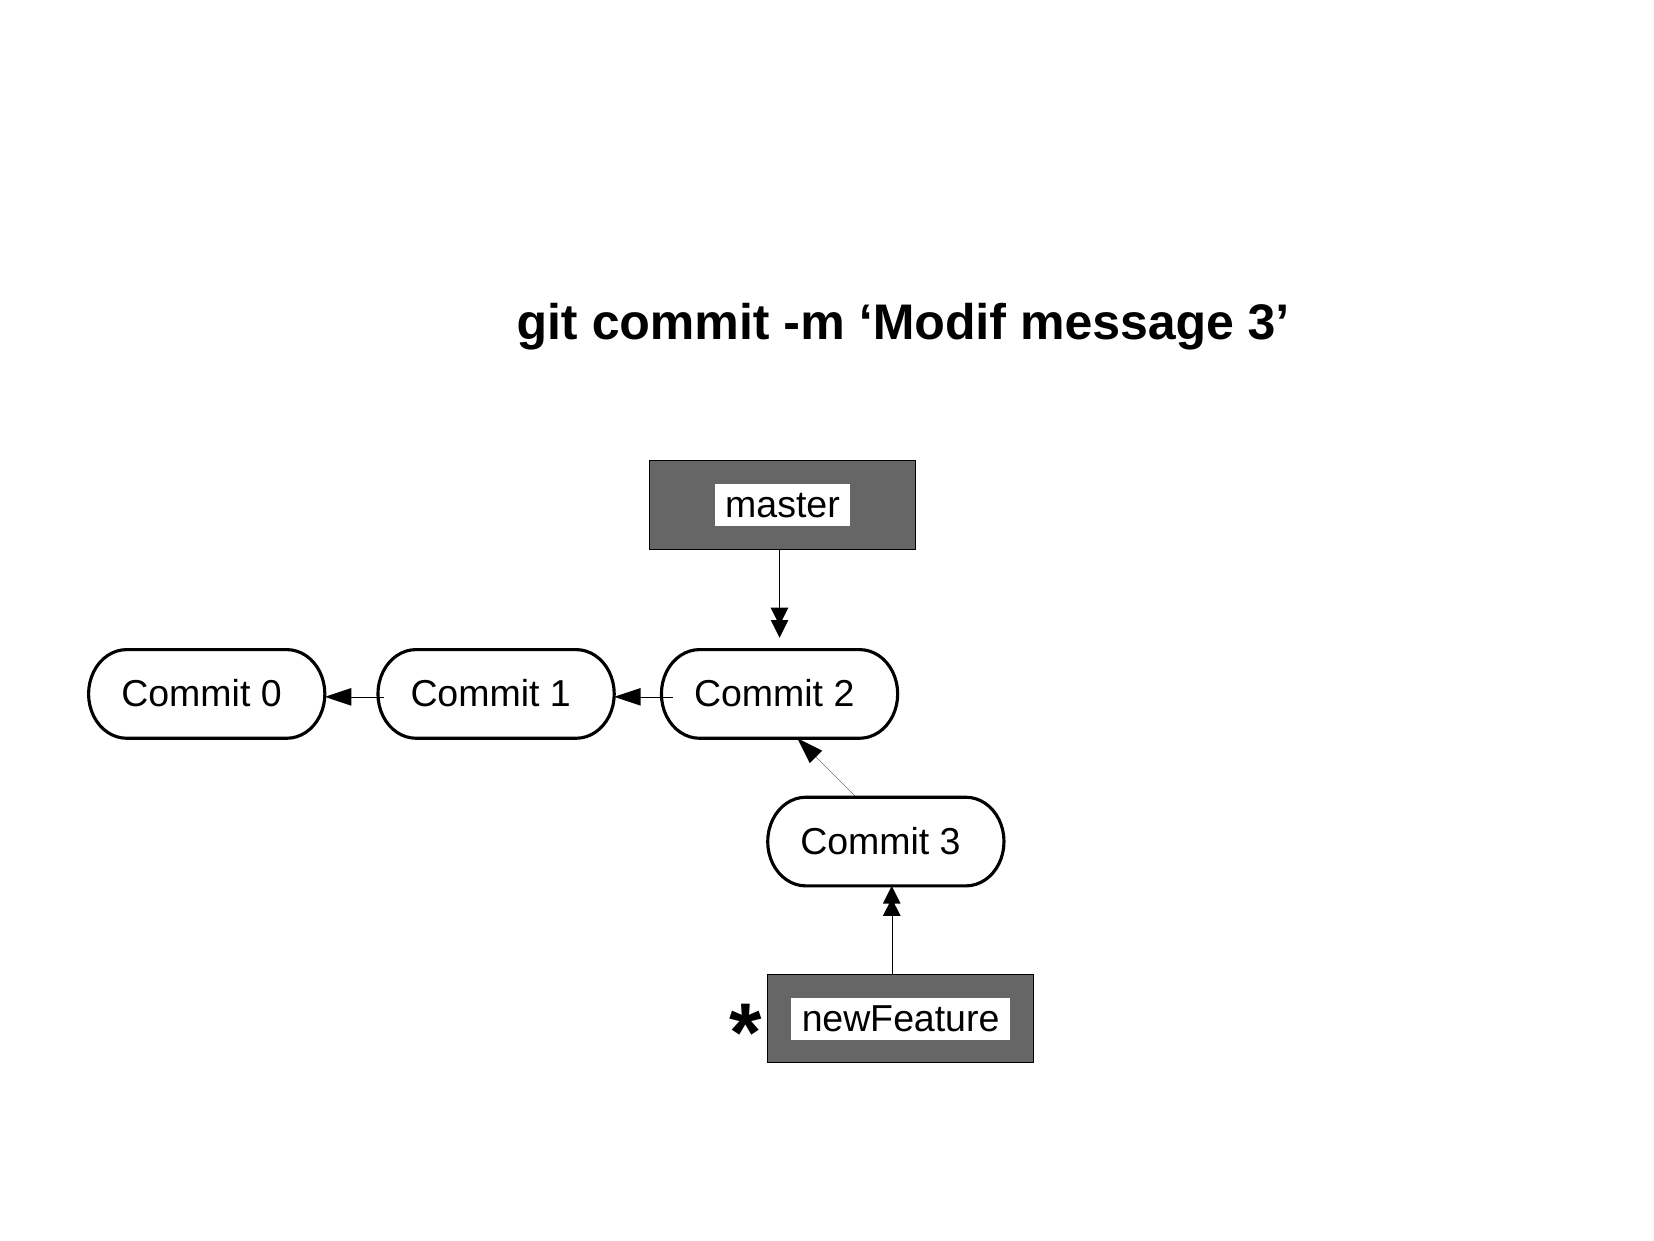

git commit -m ‘Modif message 3’
 master
Commit 0
Commit 1
Commit 2
Commit 3
 newFeature
*